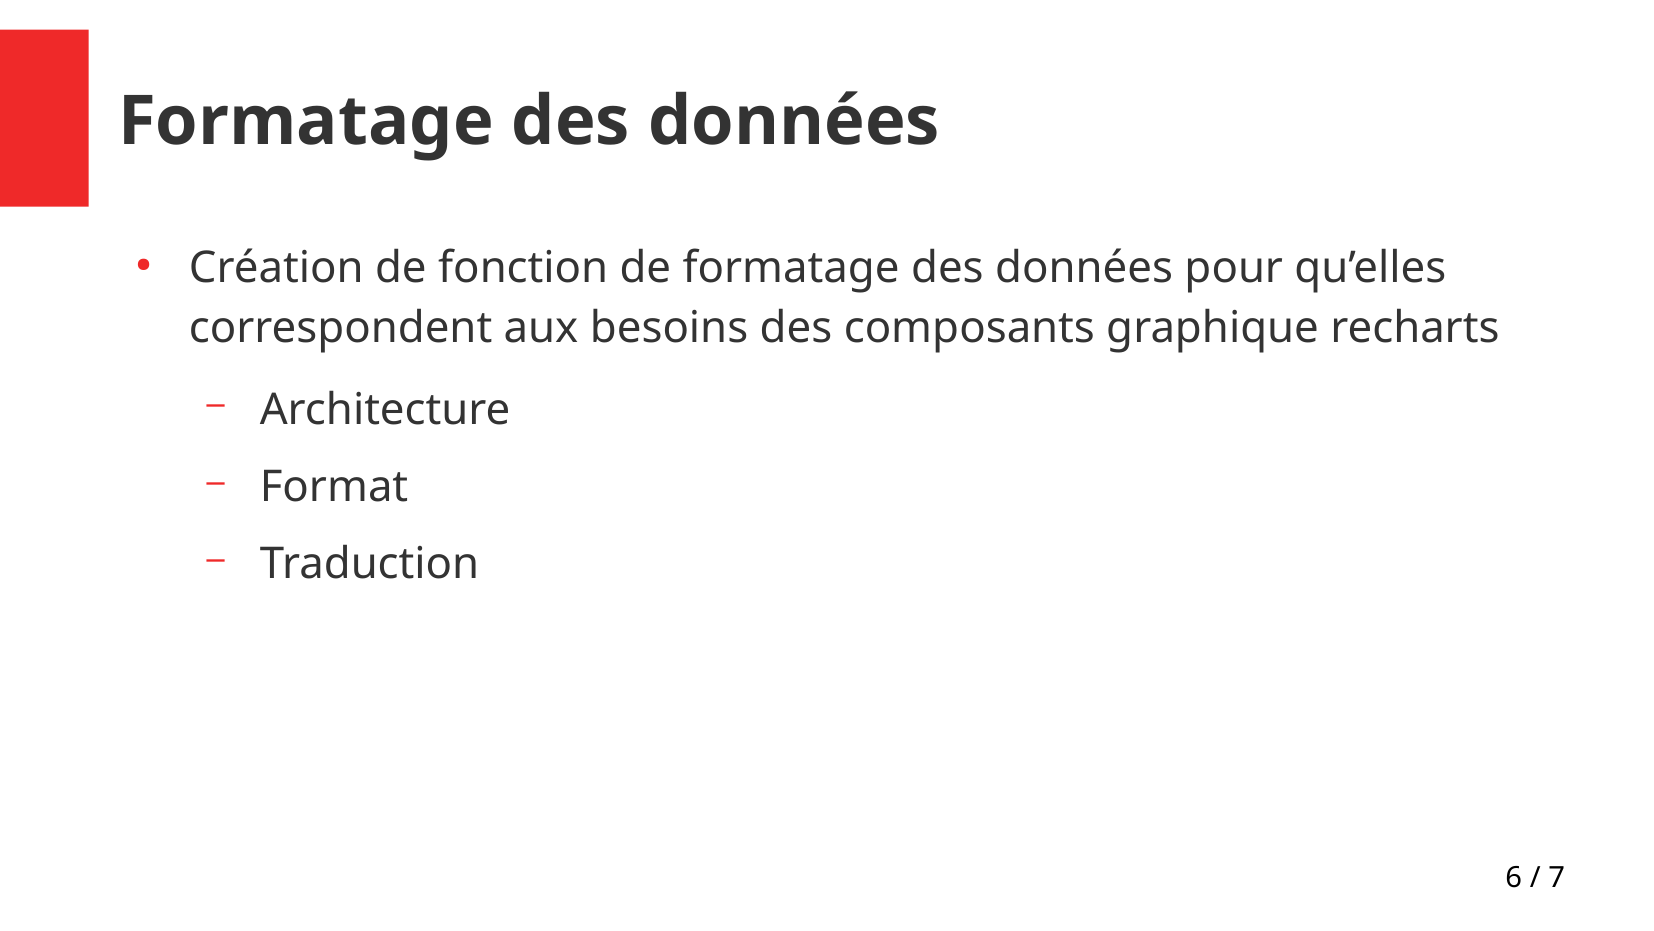

# Formatage des données
Création de fonction de formatage des données pour qu’elles correspondent aux besoins des composants graphique recharts
Architecture
Format
Traduction
6